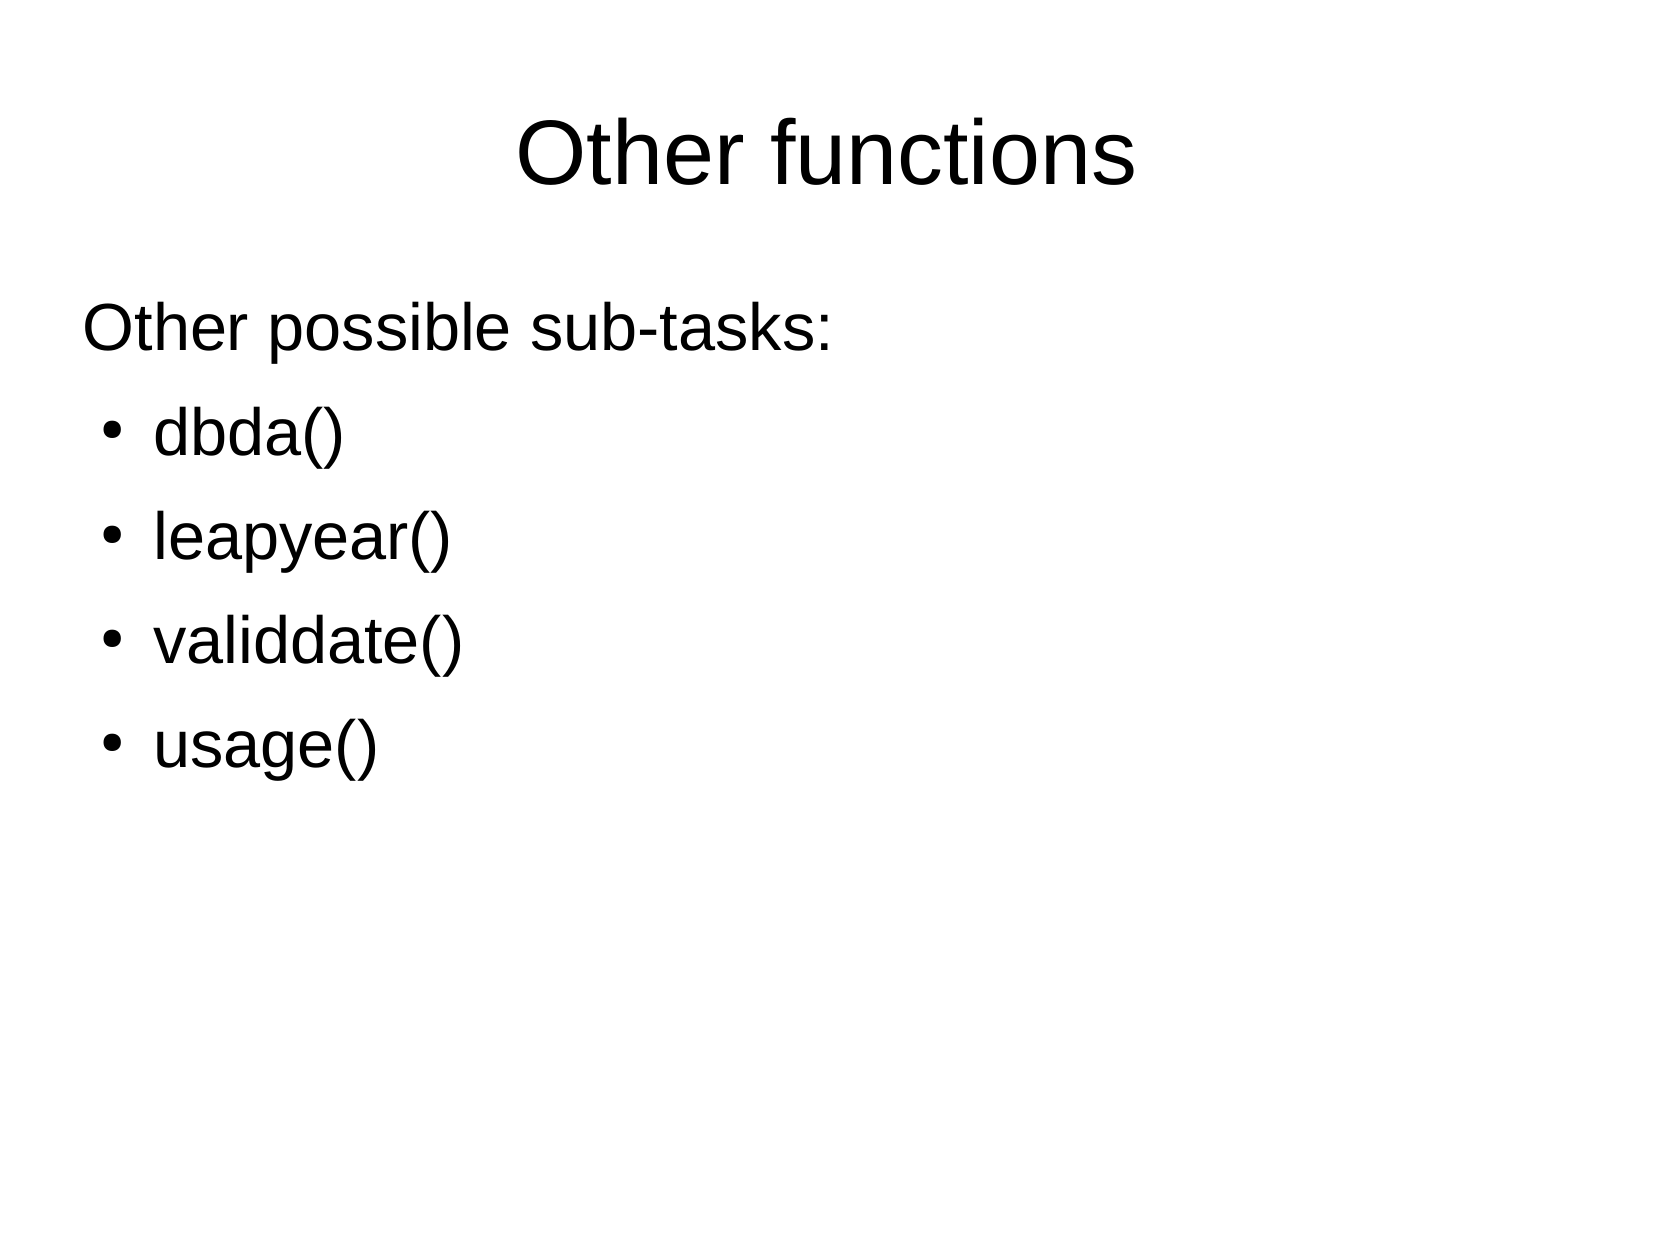

# Other functions
Other possible sub-tasks:
dbda()
leapyear()
validdate()
usage()